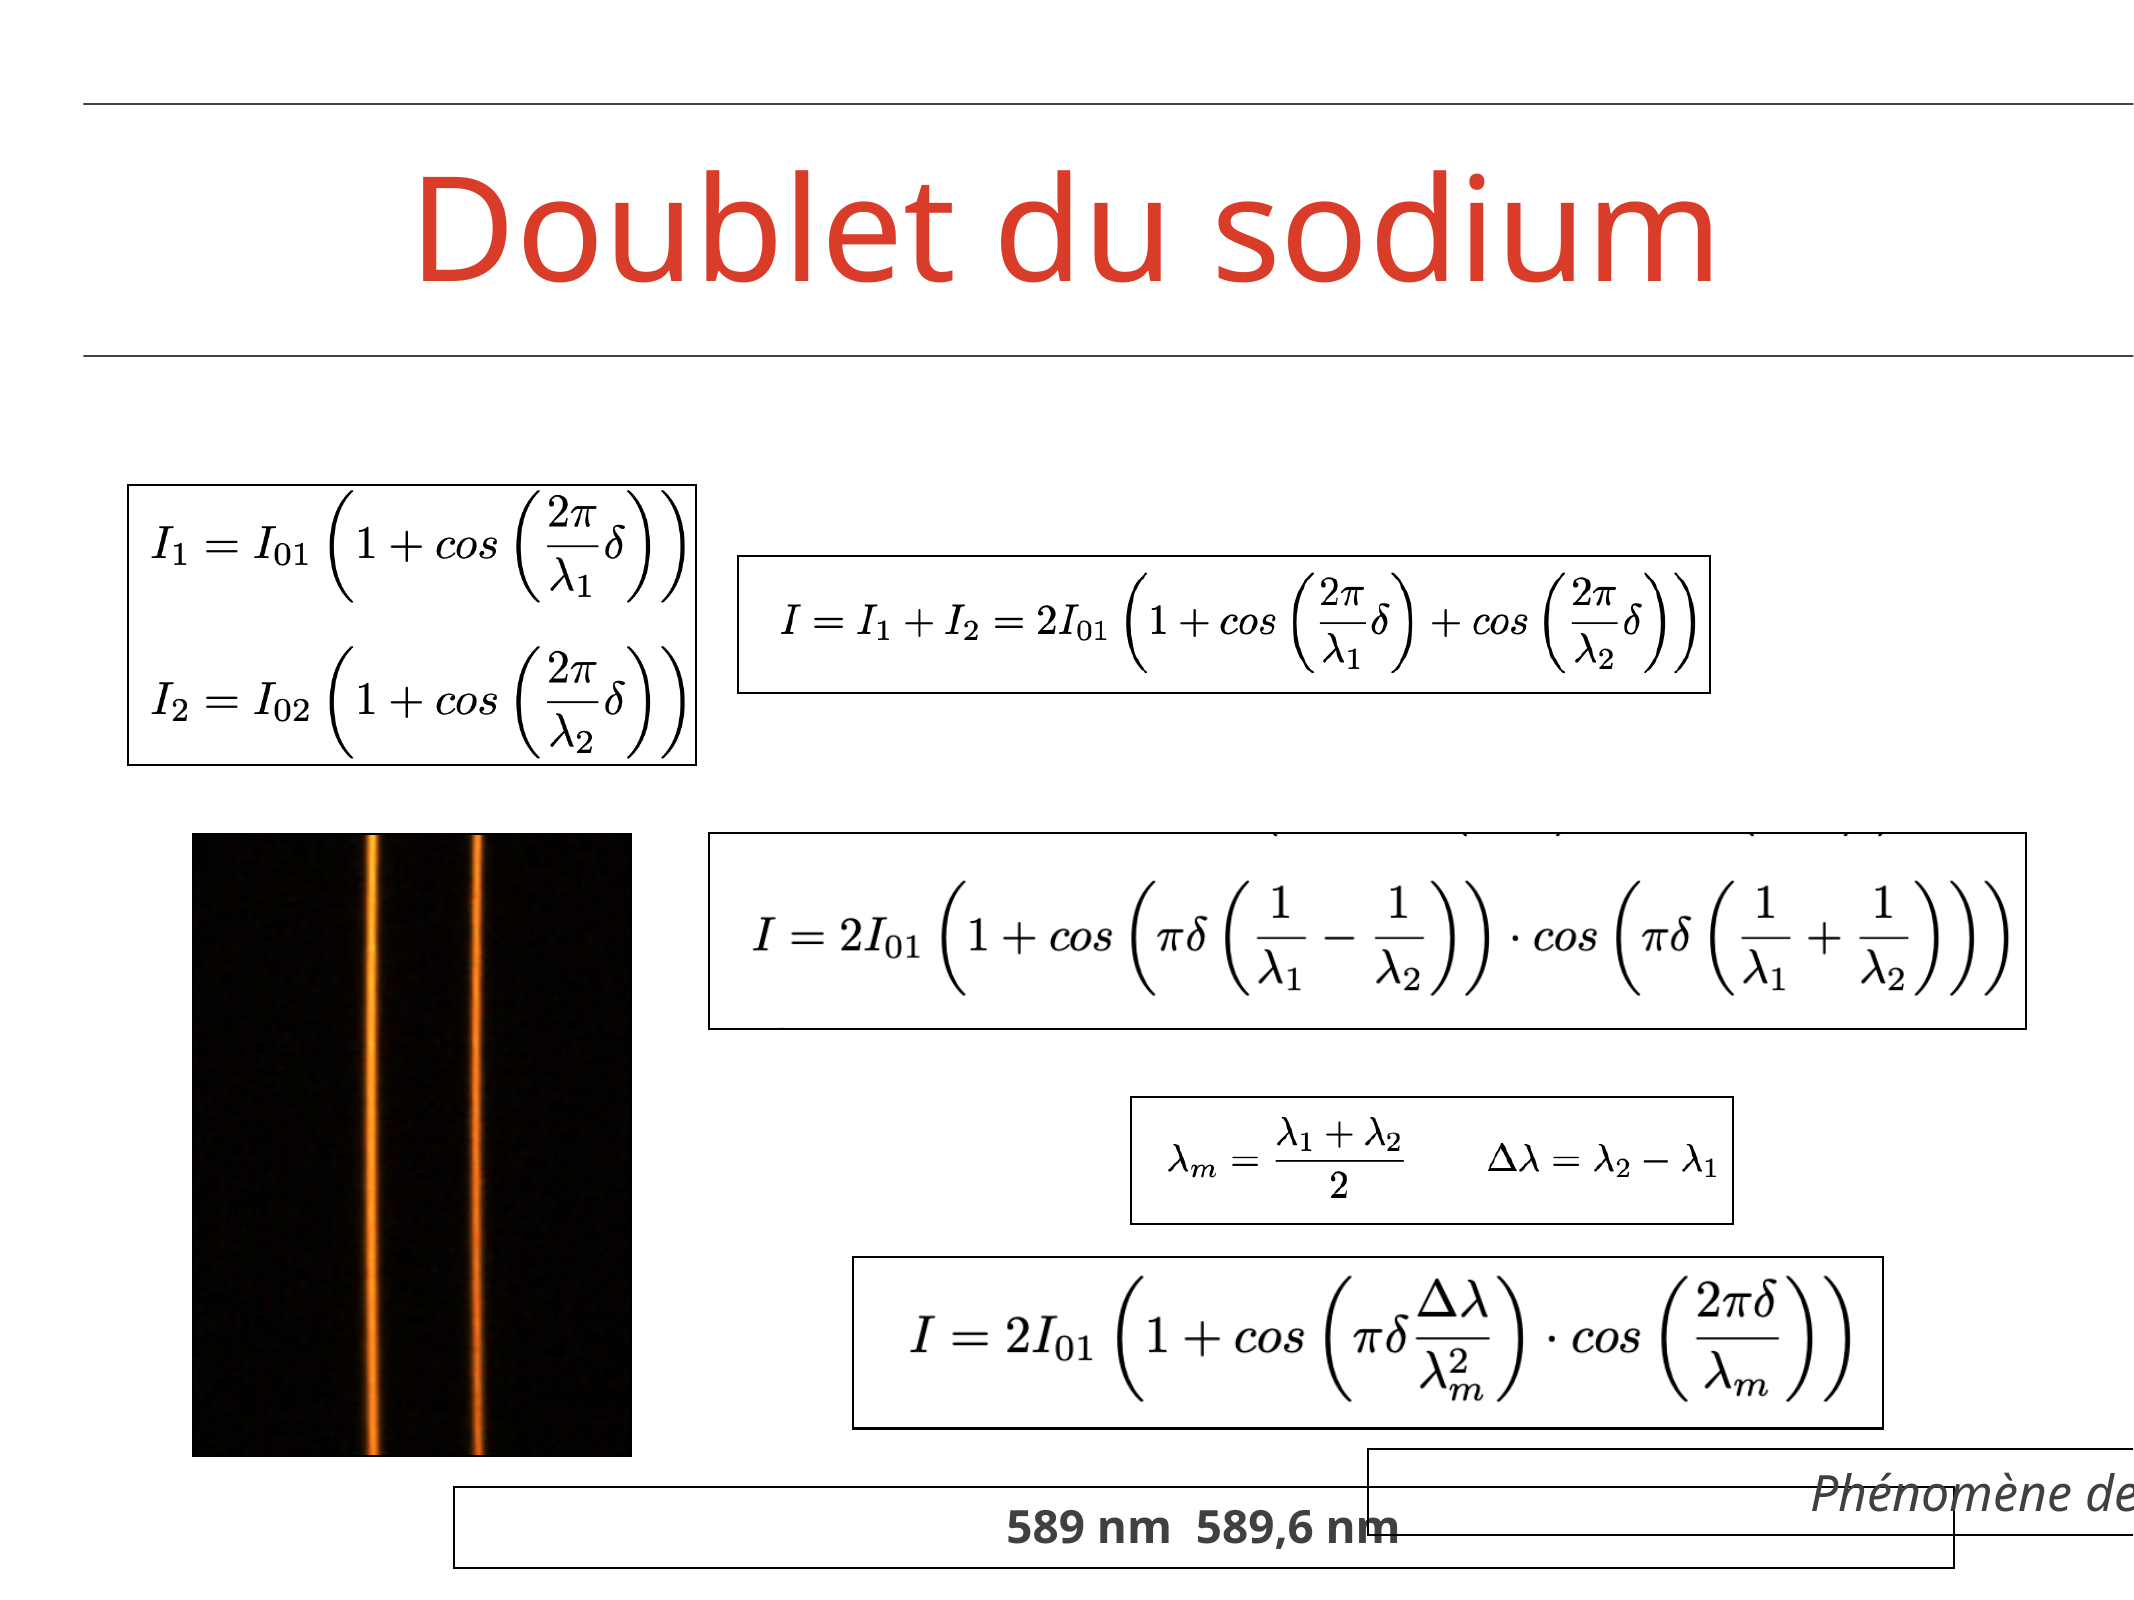

Doublet du sodium
Phénomène des battements
589 nm 589,6 nm